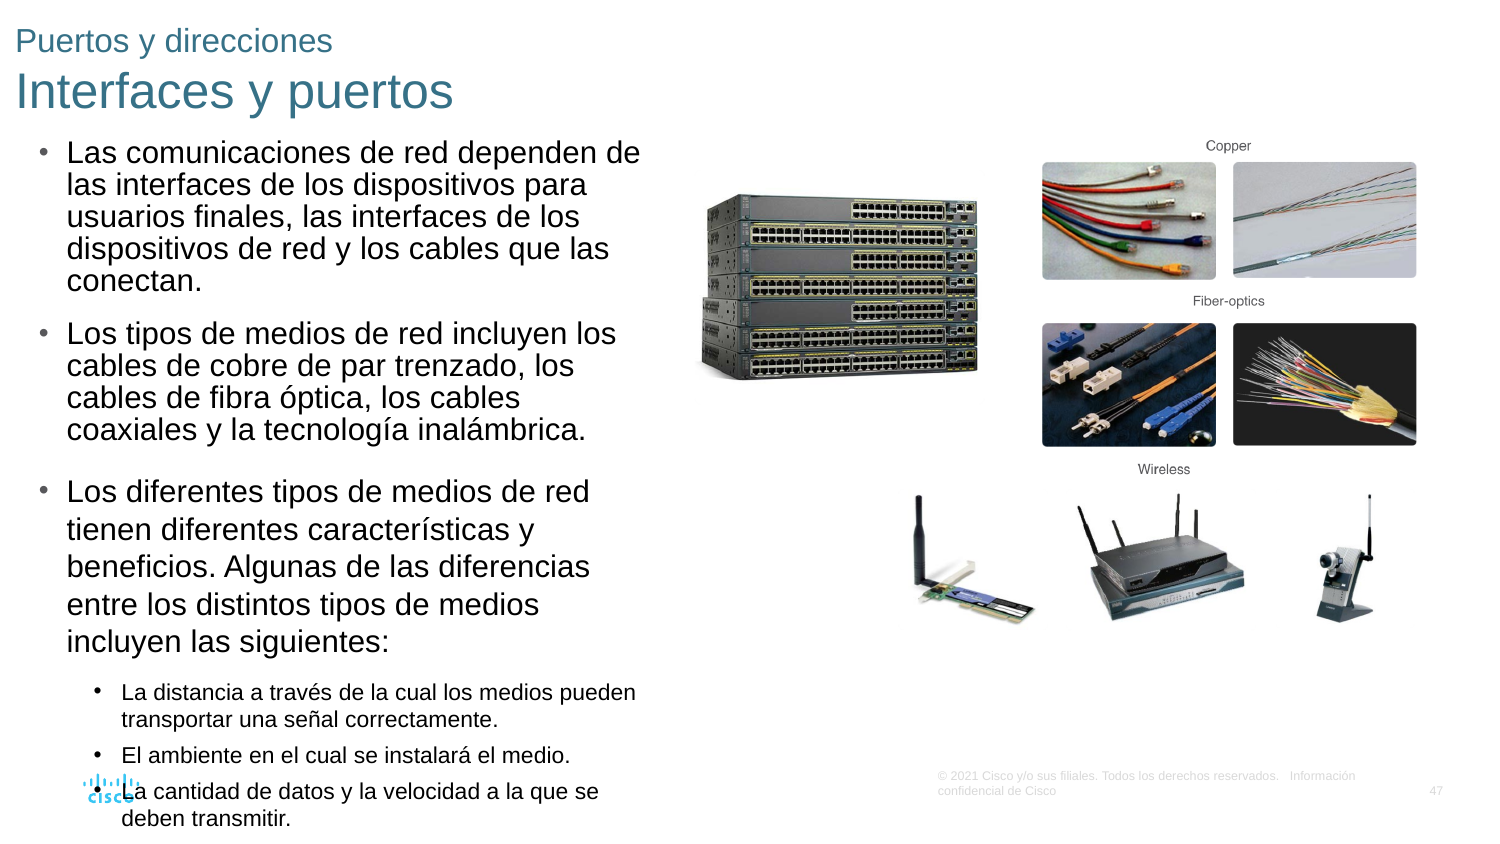

# Puertos y direcciones Interfaces y puertos
Las comunicaciones de red dependen de las interfaces de los dispositivos para usuarios finales, las interfaces de los dispositivos de red y los cables que las conectan.
Los tipos de medios de red incluyen los cables de cobre de par trenzado, los cables de fibra óptica, los cables coaxiales y la tecnología inalámbrica.
Los diferentes tipos de medios de red tienen diferentes características y beneficios. Algunas de las diferencias entre los distintos tipos de medios incluyen las siguientes:
La distancia a través de la cual los medios pueden transportar una señal correctamente.
El ambiente en el cual se instalará el medio.
La cantidad de datos y la velocidad a la que se deben transmitir.
El costo de los medios y de la instalación.